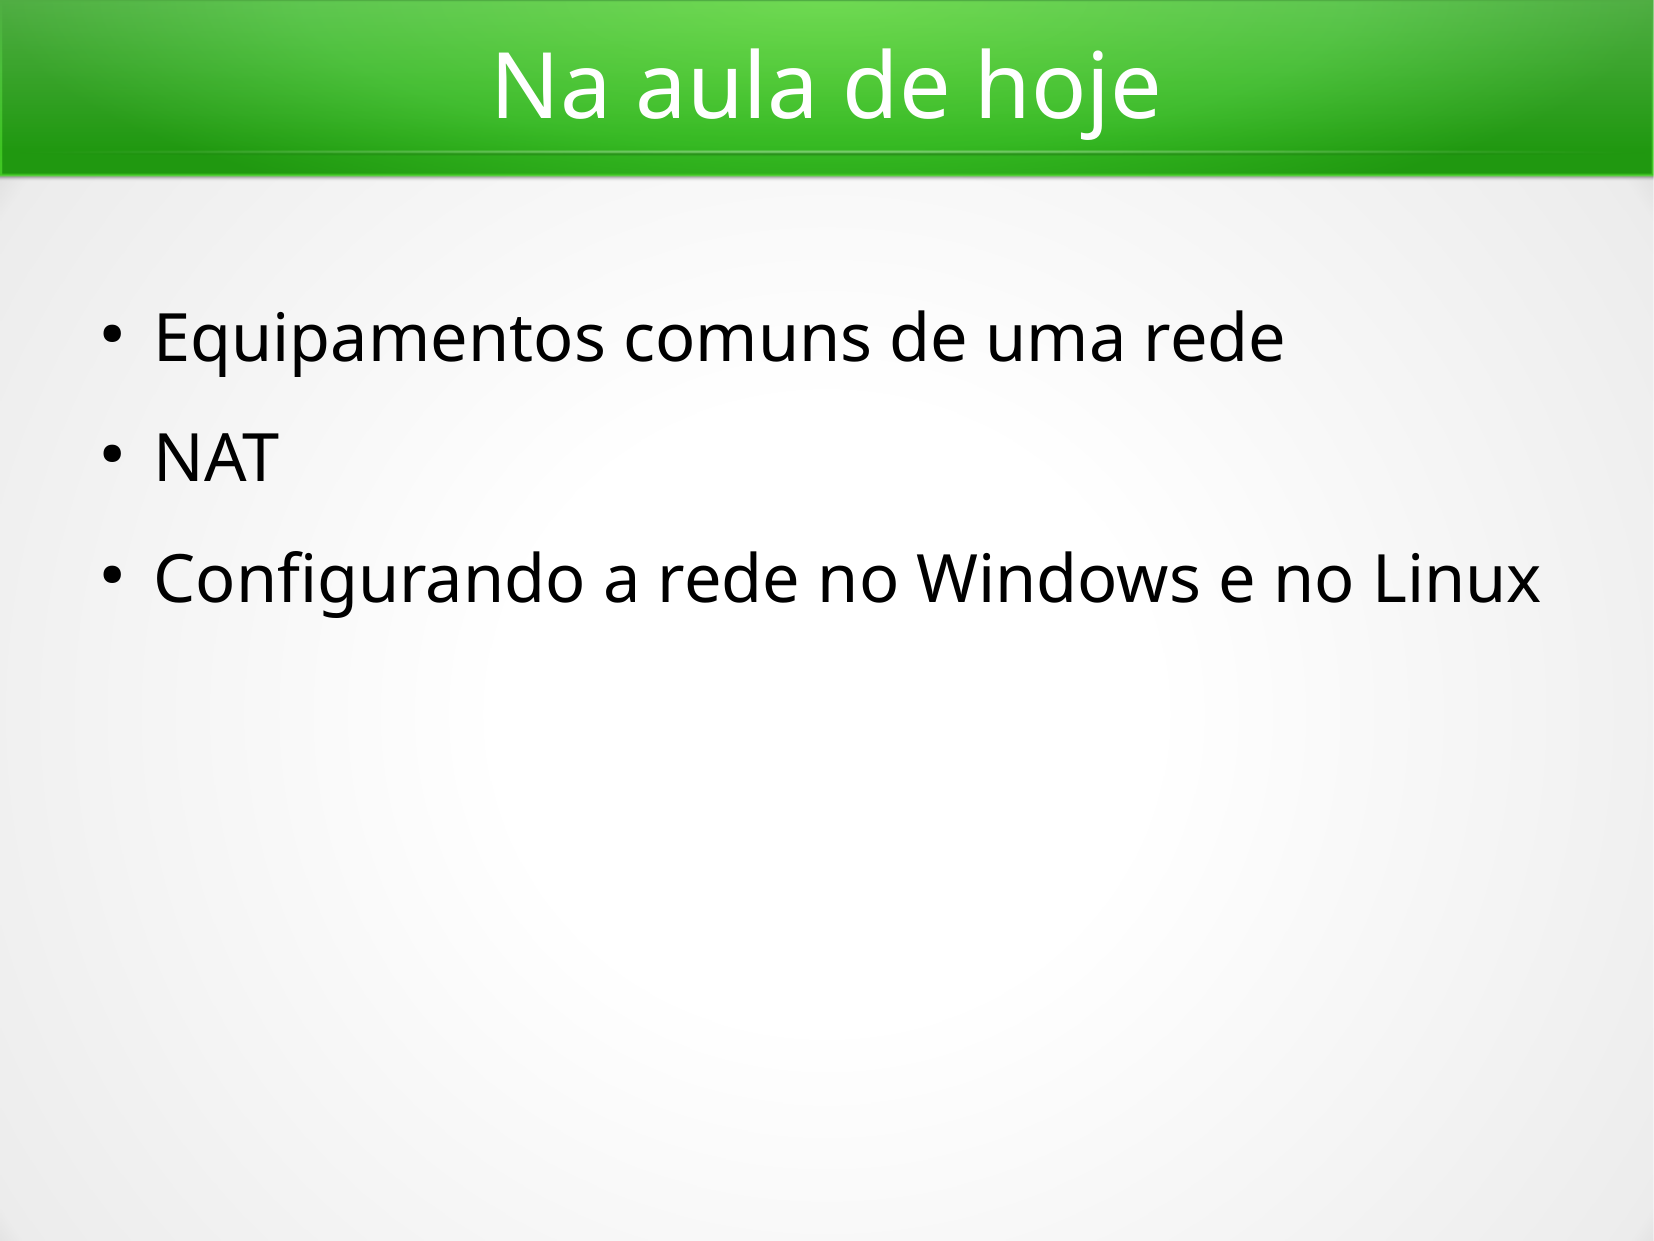

# Na aula de hoje
Equipamentos comuns de uma rede
NAT
Configurando a rede no Windows e no Linux